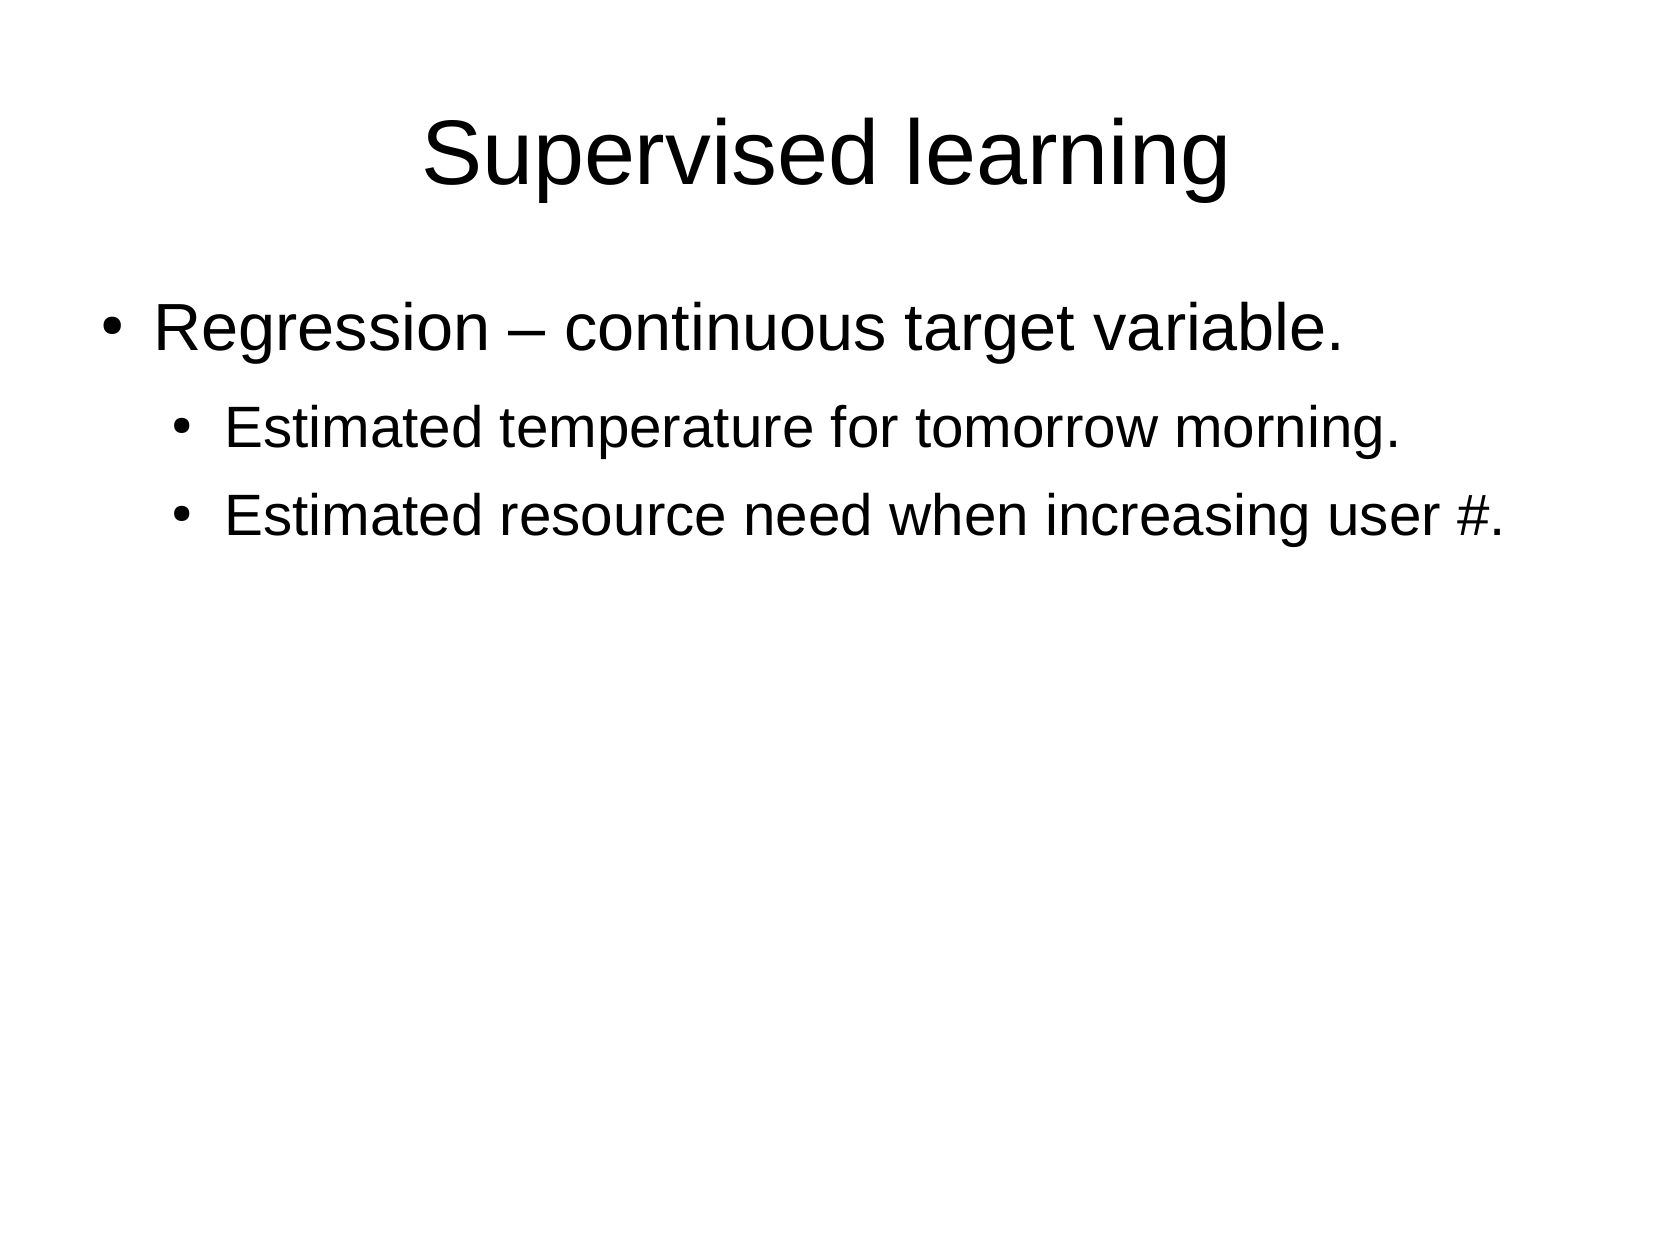

# Supervised learning
Regression – continuous target variable.
Estimated temperature for tomorrow morning.
Estimated resource need when increasing user #.